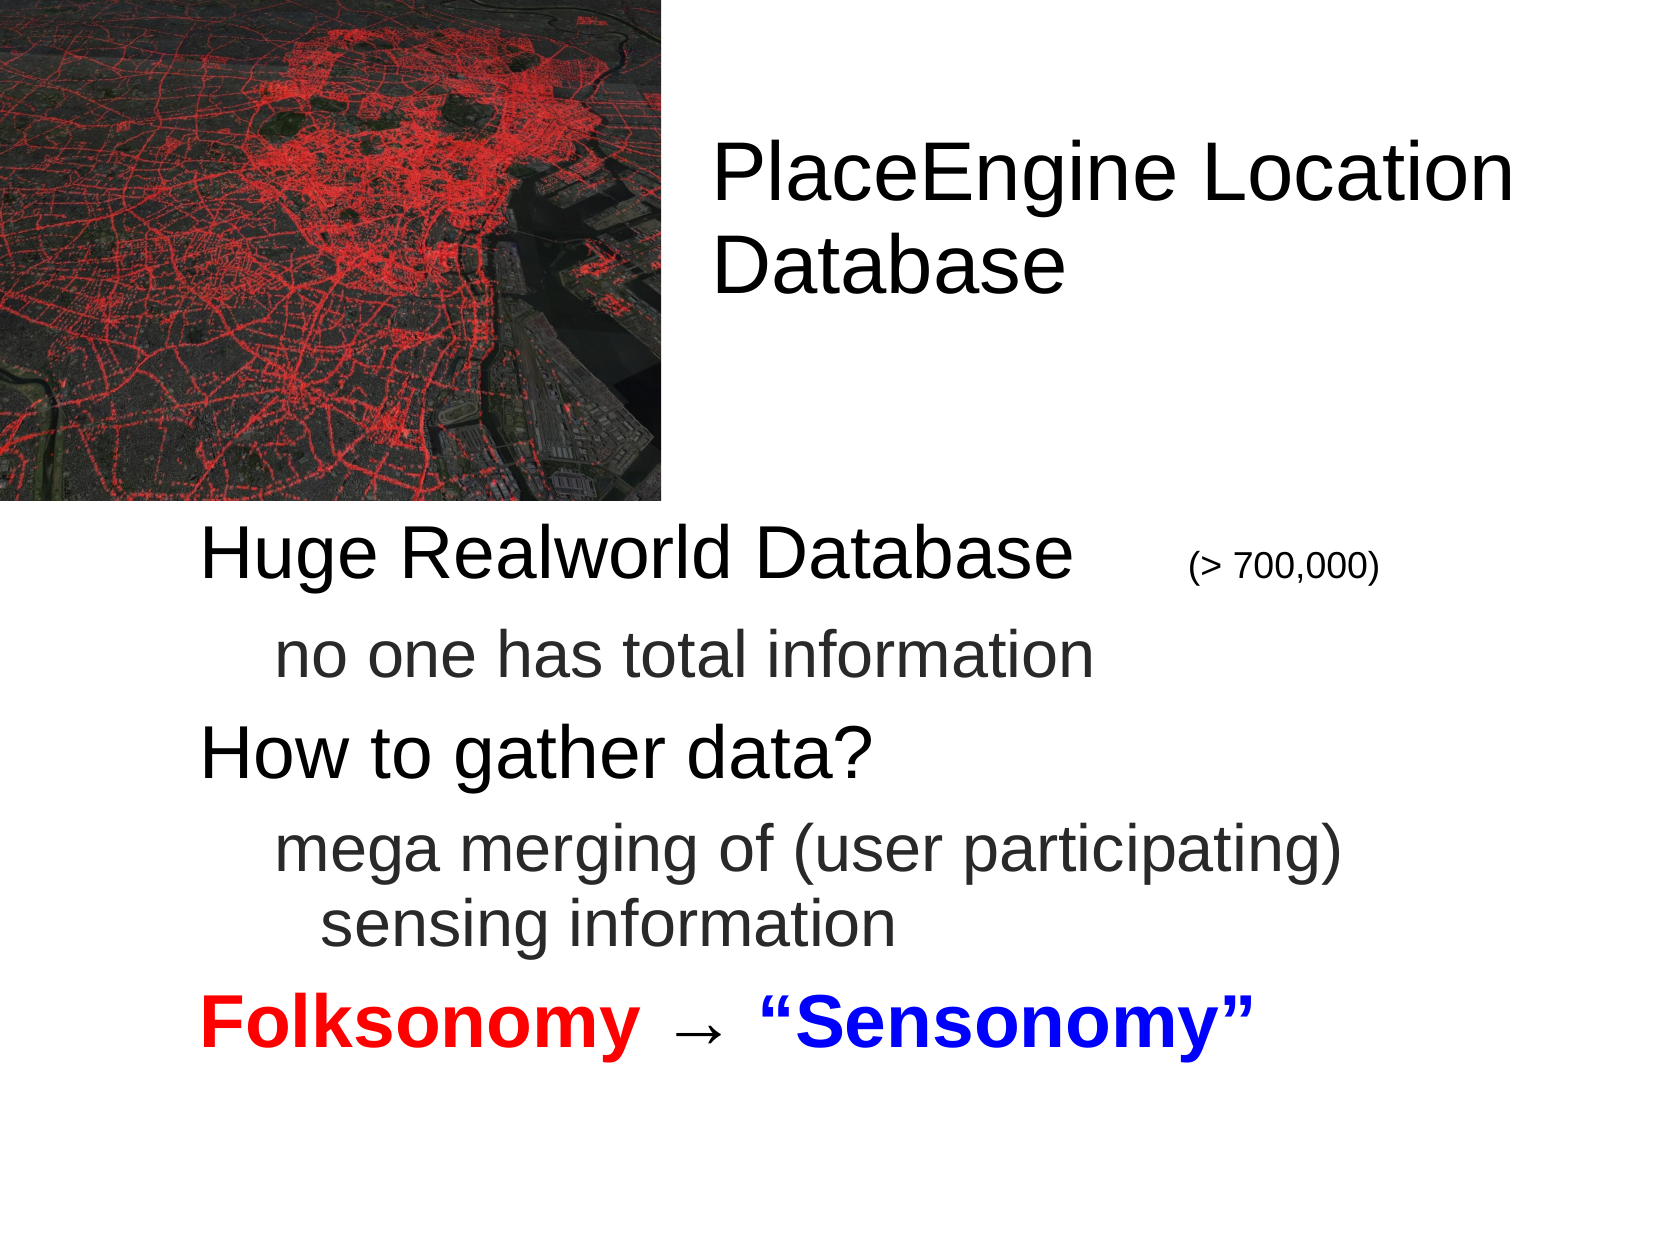

PlaceEngine Location Database
Huge Realworld Database　(> 700,000)‏
no one has total information
How to gather data?
mega merging of (user participating) sensing information
Folksonomy → “Sensonomy”